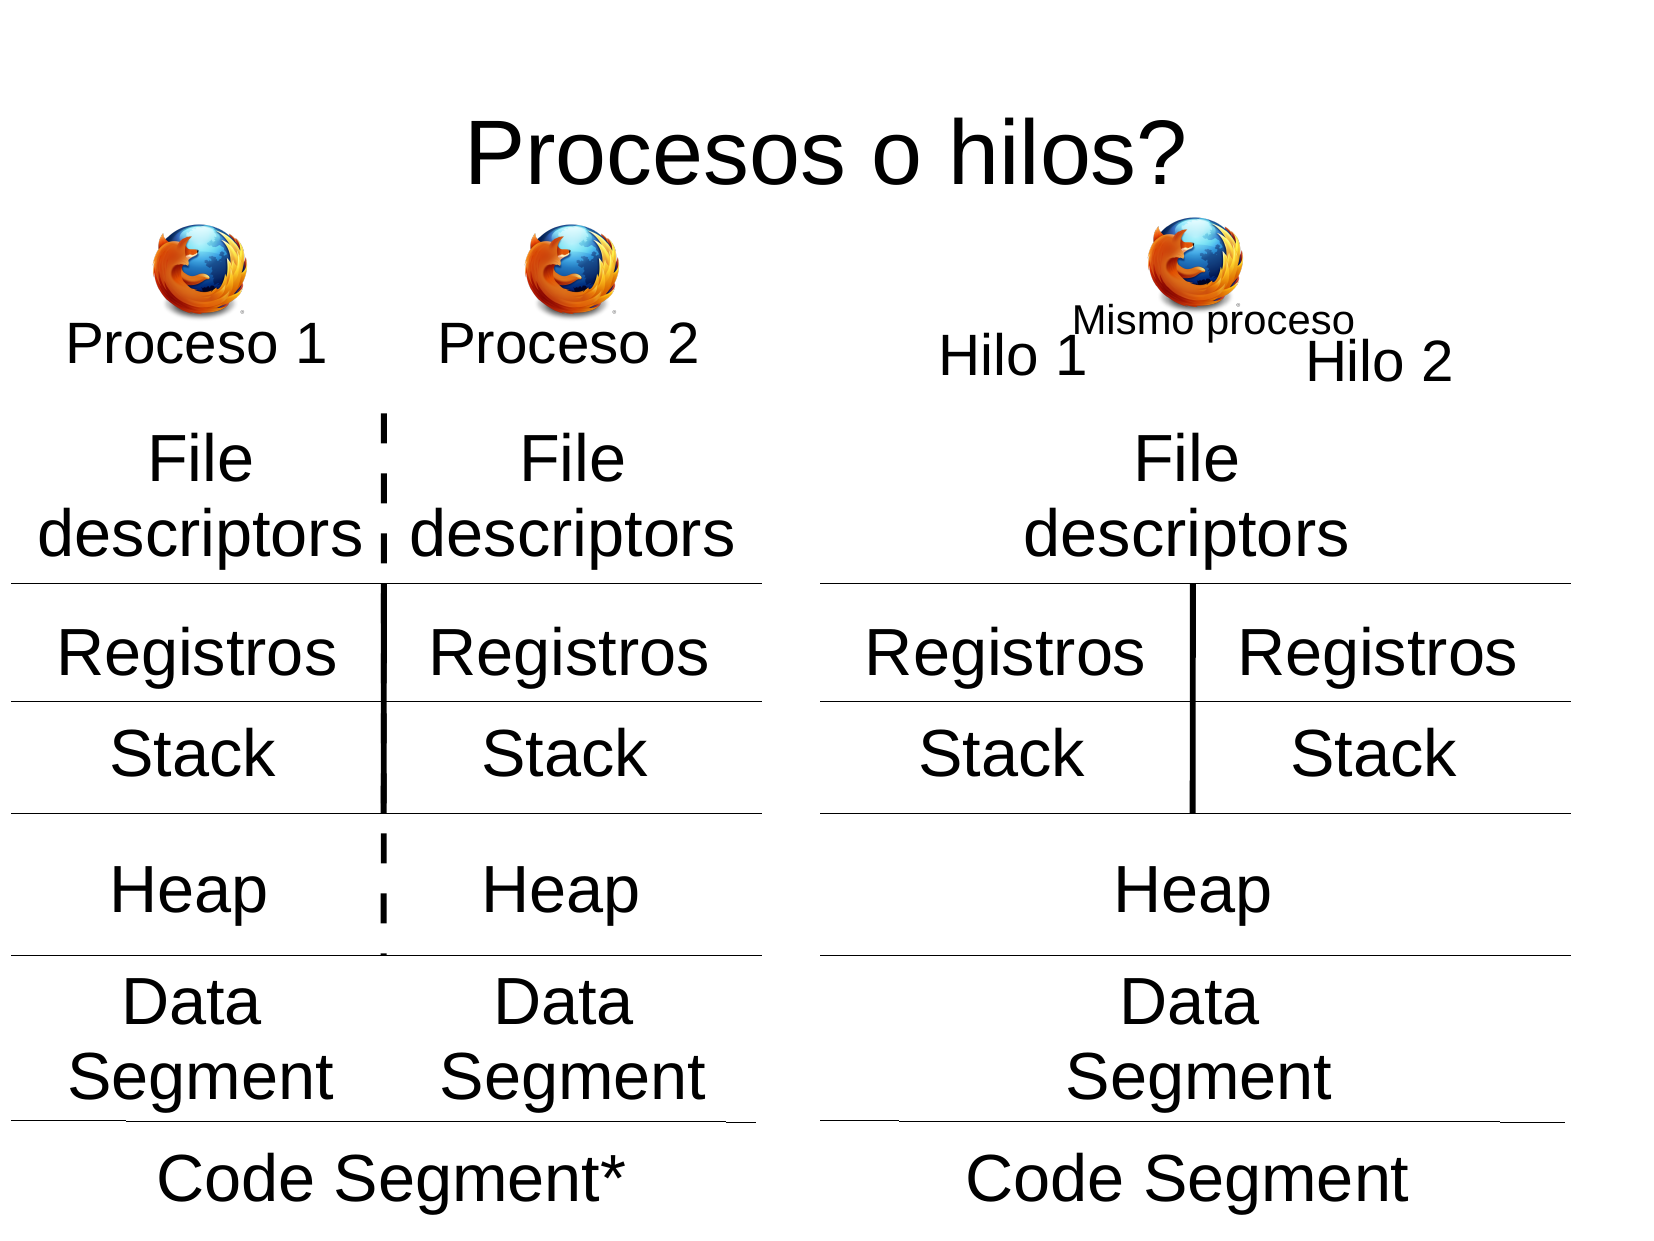

# Procesos o hilos?
Mismo proceso
Proceso 1
Proceso 2
Hilo 1
Hilo 2
File descriptors
File descriptors
File descriptors
Registros
Registros
Registros
Registros
Stack
Stack
Stack
Stack
Heap
Heap
Heap
Data
Segment
Data
Segment
Data
Segment
Code Segment*
Code Segment